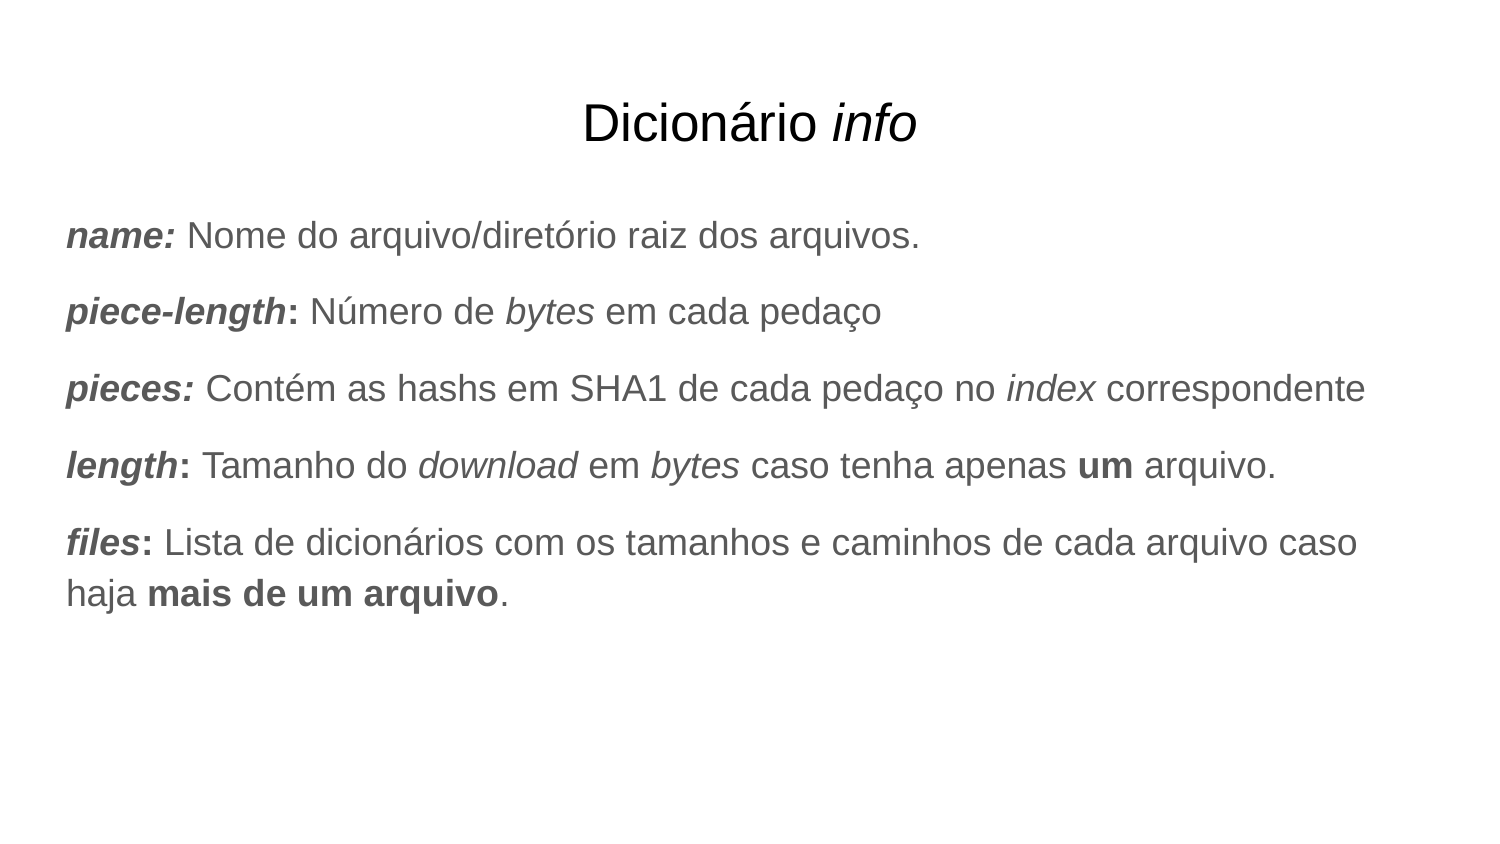

# Dicionário info
name: Nome do arquivo/diretório raiz dos arquivos.
piece-length: Número de bytes em cada pedaço
pieces: Contém as hashs em SHA1 de cada pedaço no index correspondente
length: Tamanho do download em bytes caso tenha apenas um arquivo.
files: Lista de dicionários com os tamanhos e caminhos de cada arquivo caso haja mais de um arquivo.